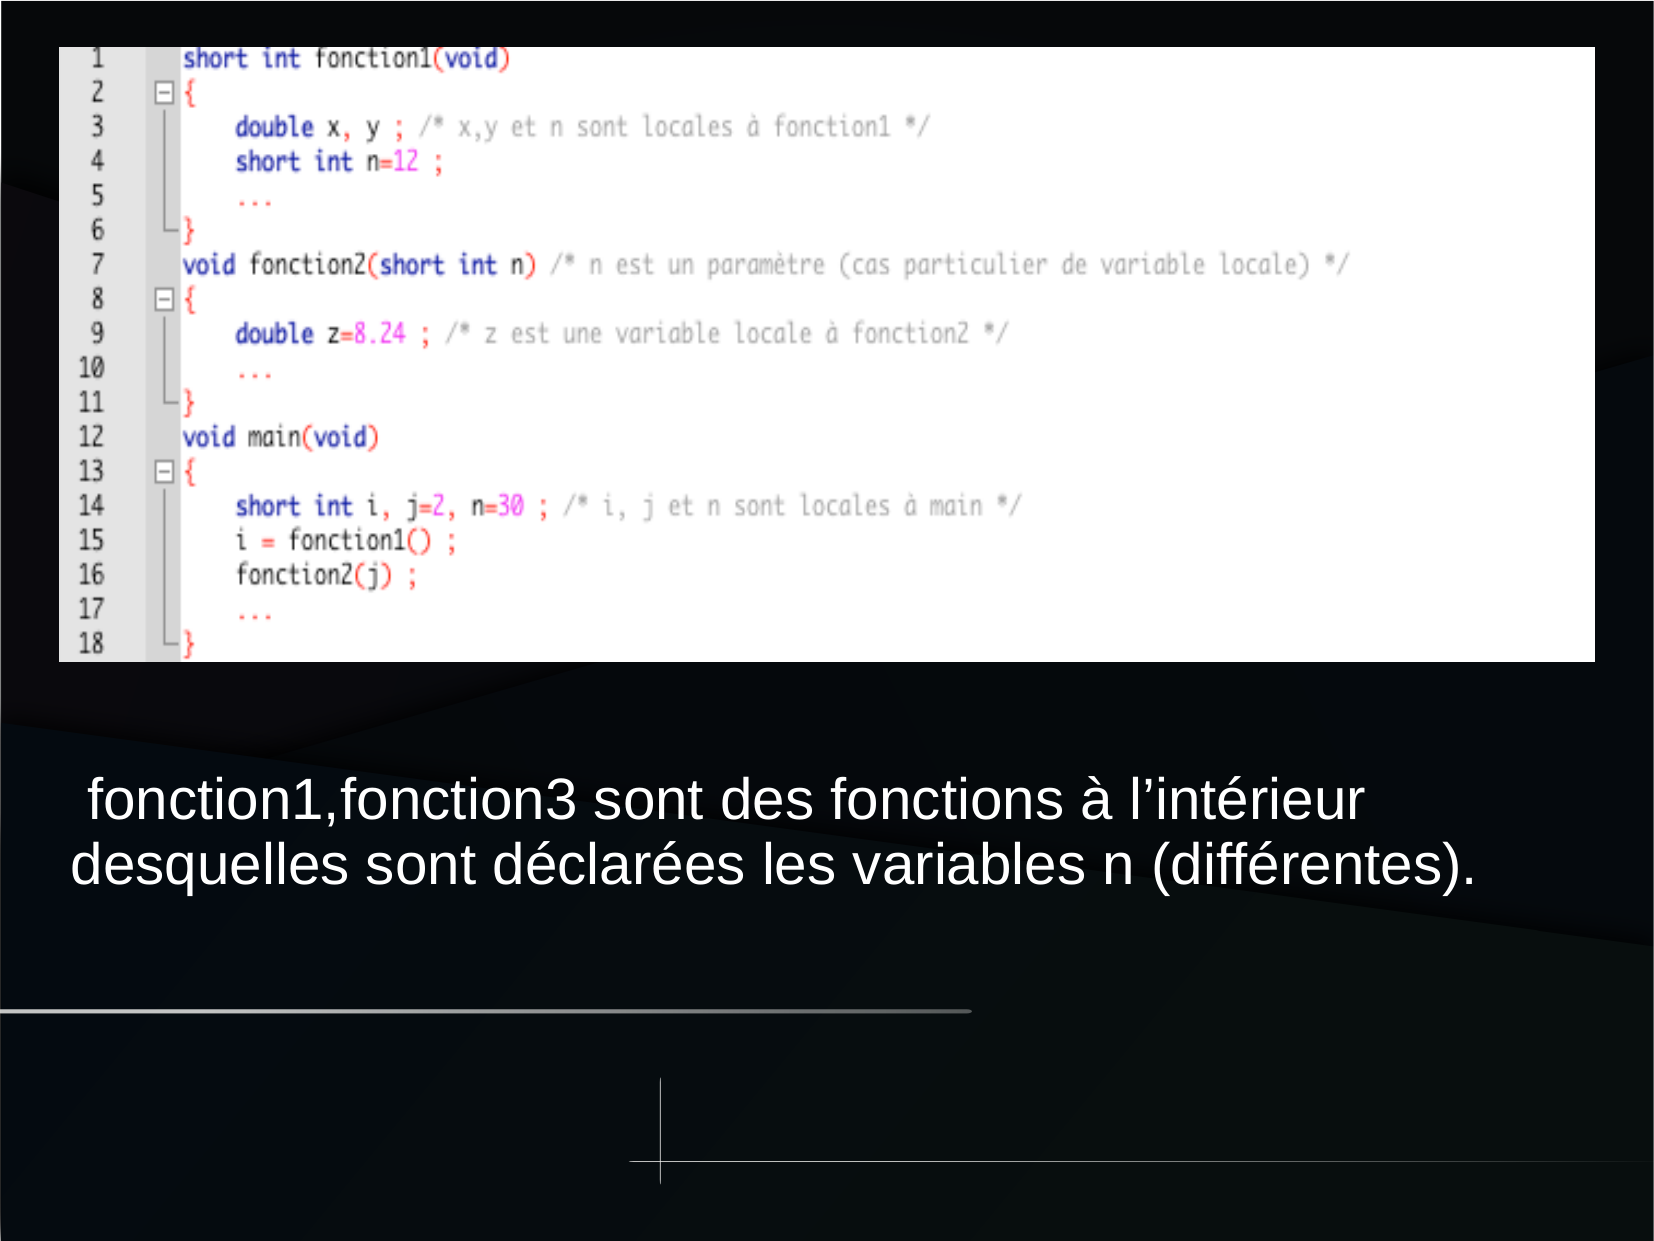

# fonction1,fonction3 sont des fonctions à l’intérieur desquelles sont déclarées les variables n (différentes).